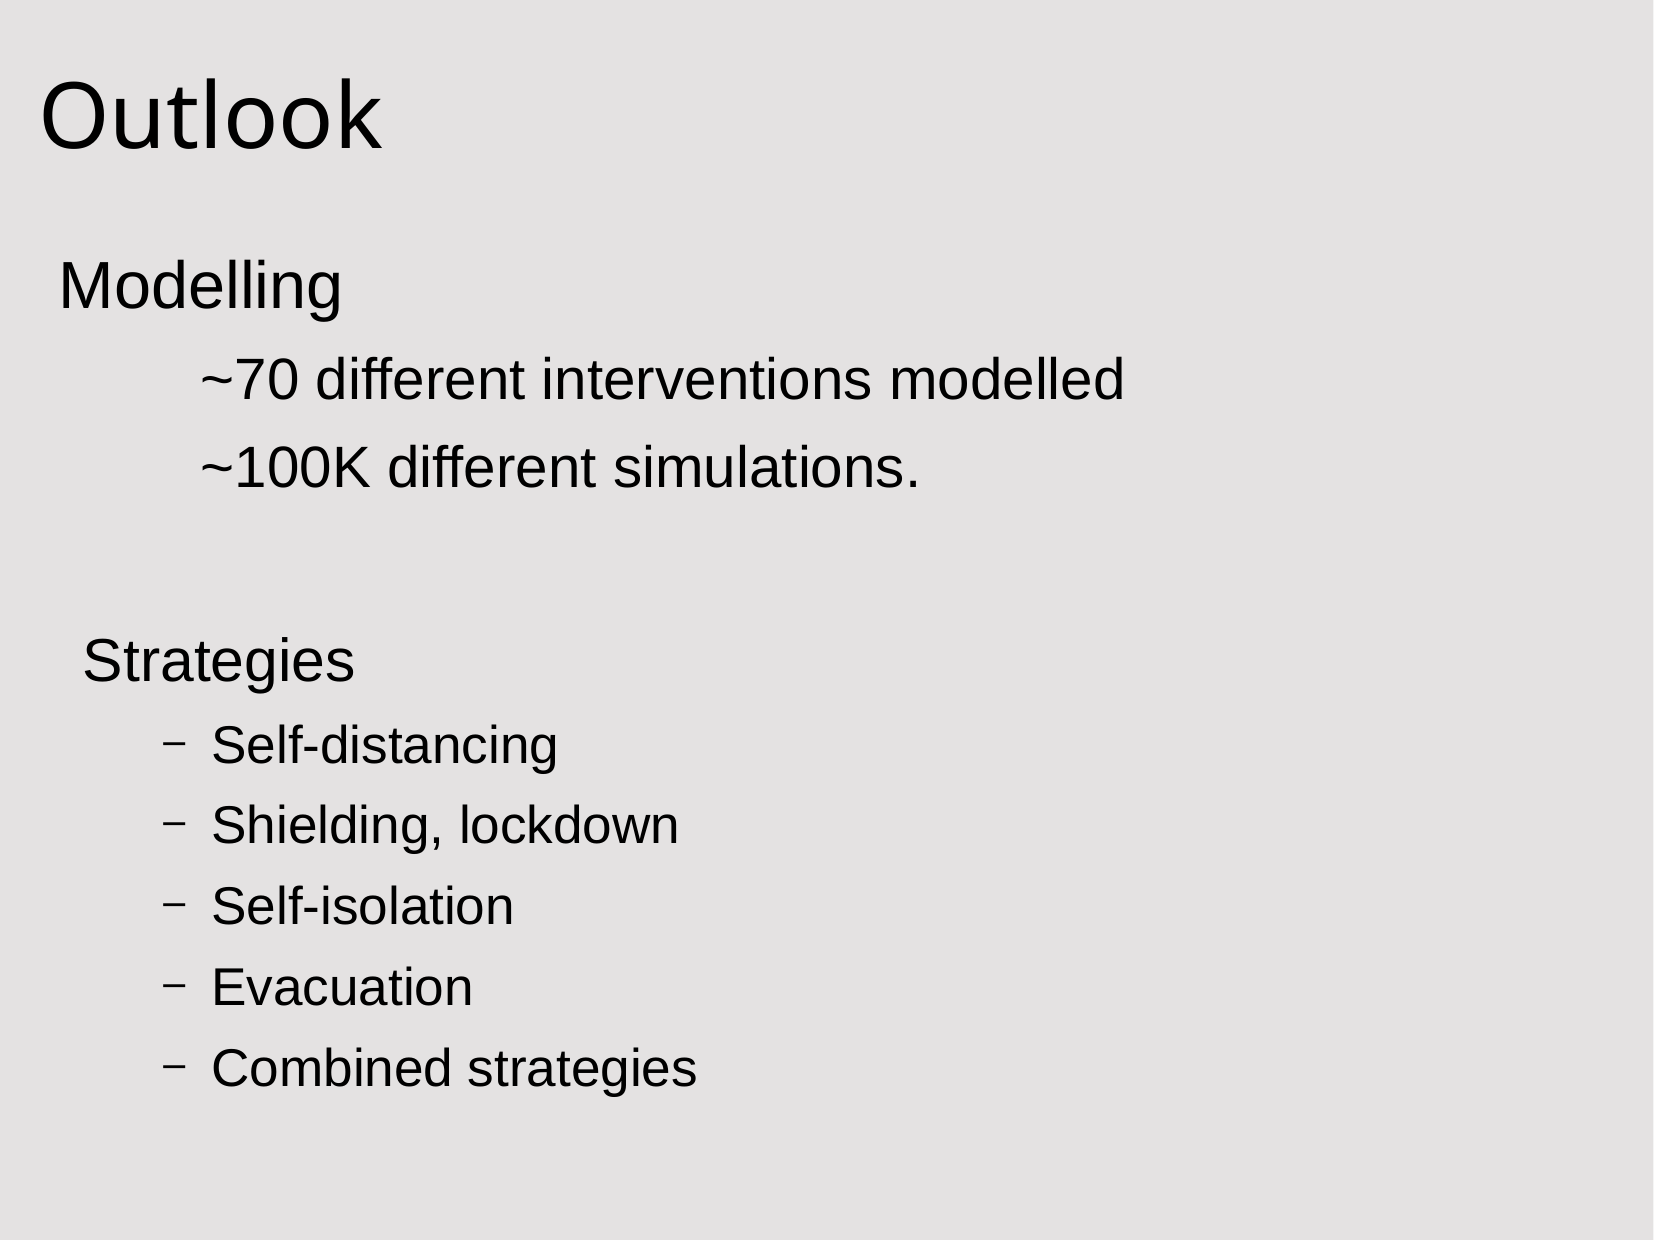

Outlook
# Modelling
~70 different interventions modelled
~100K different simulations.
Strategies
Self-distancing
Shielding, lockdown
Self-isolation
Evacuation
Combined strategies